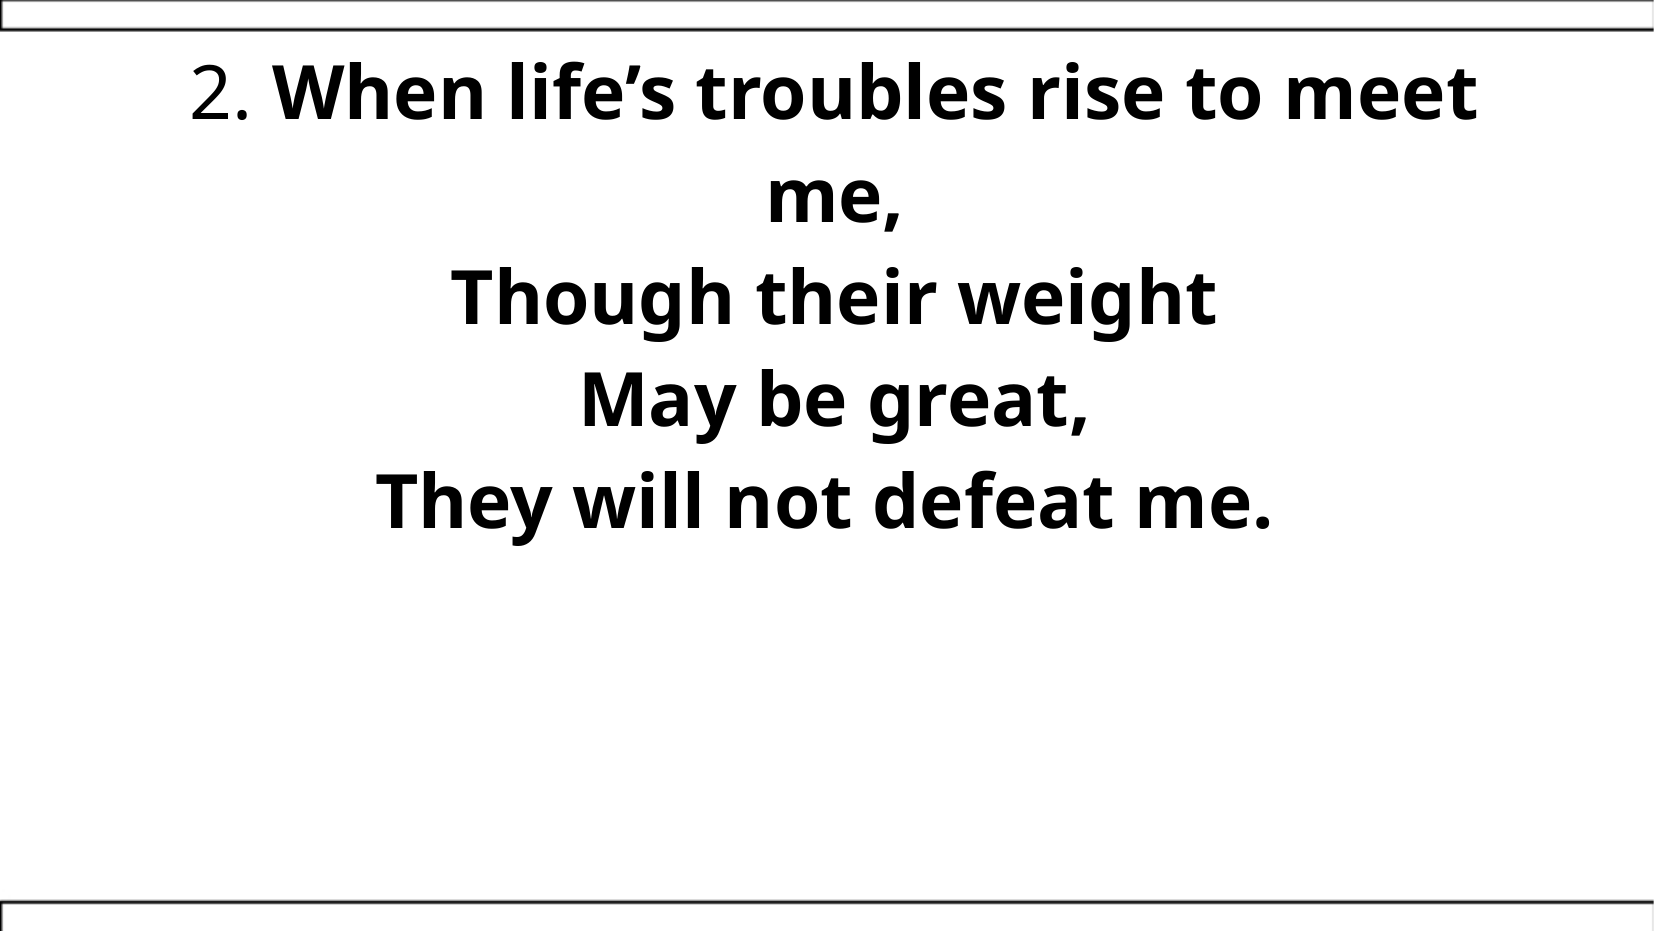

2. When life’s troubles rise to meet me,
Though their weight
May be great,
They will not defeat me.